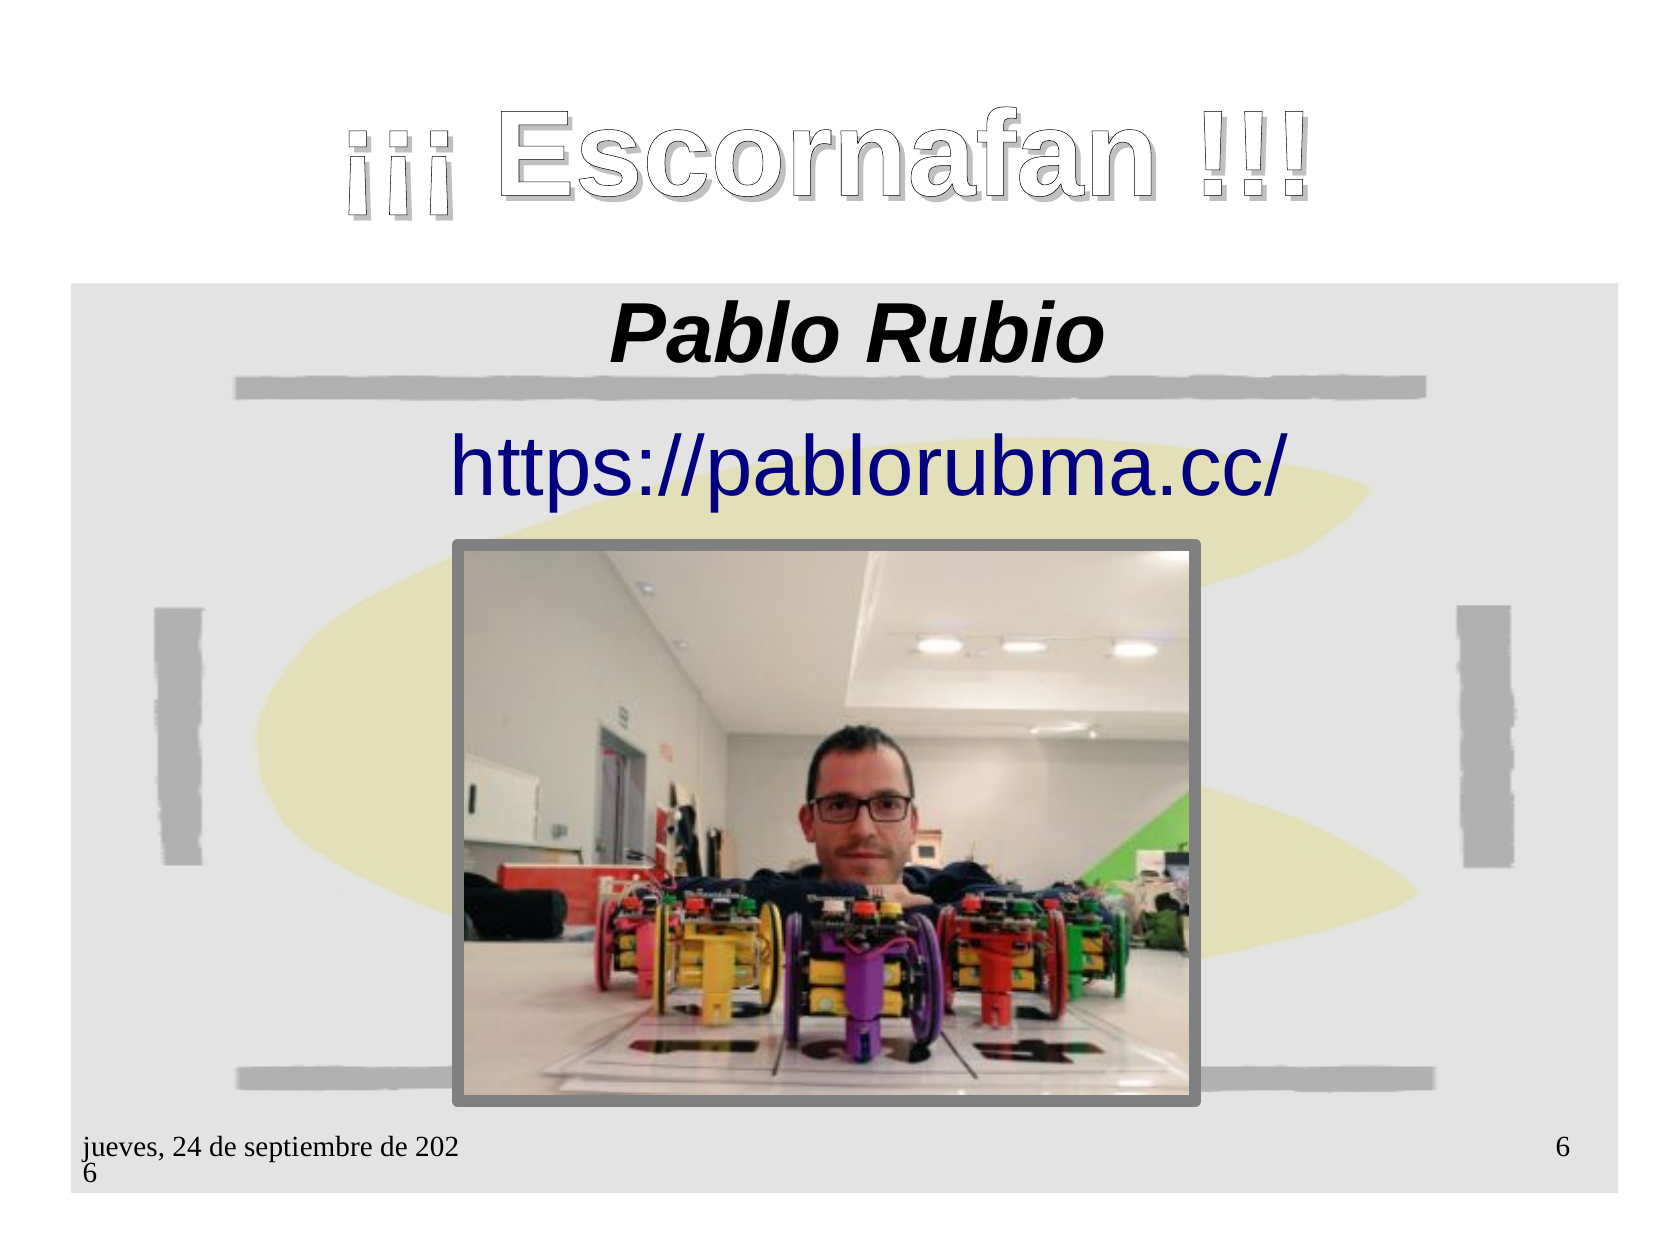

# ¡¡¡ Escornafan !!!
Pablo Rubio
 https://pablorubma.cc/
6